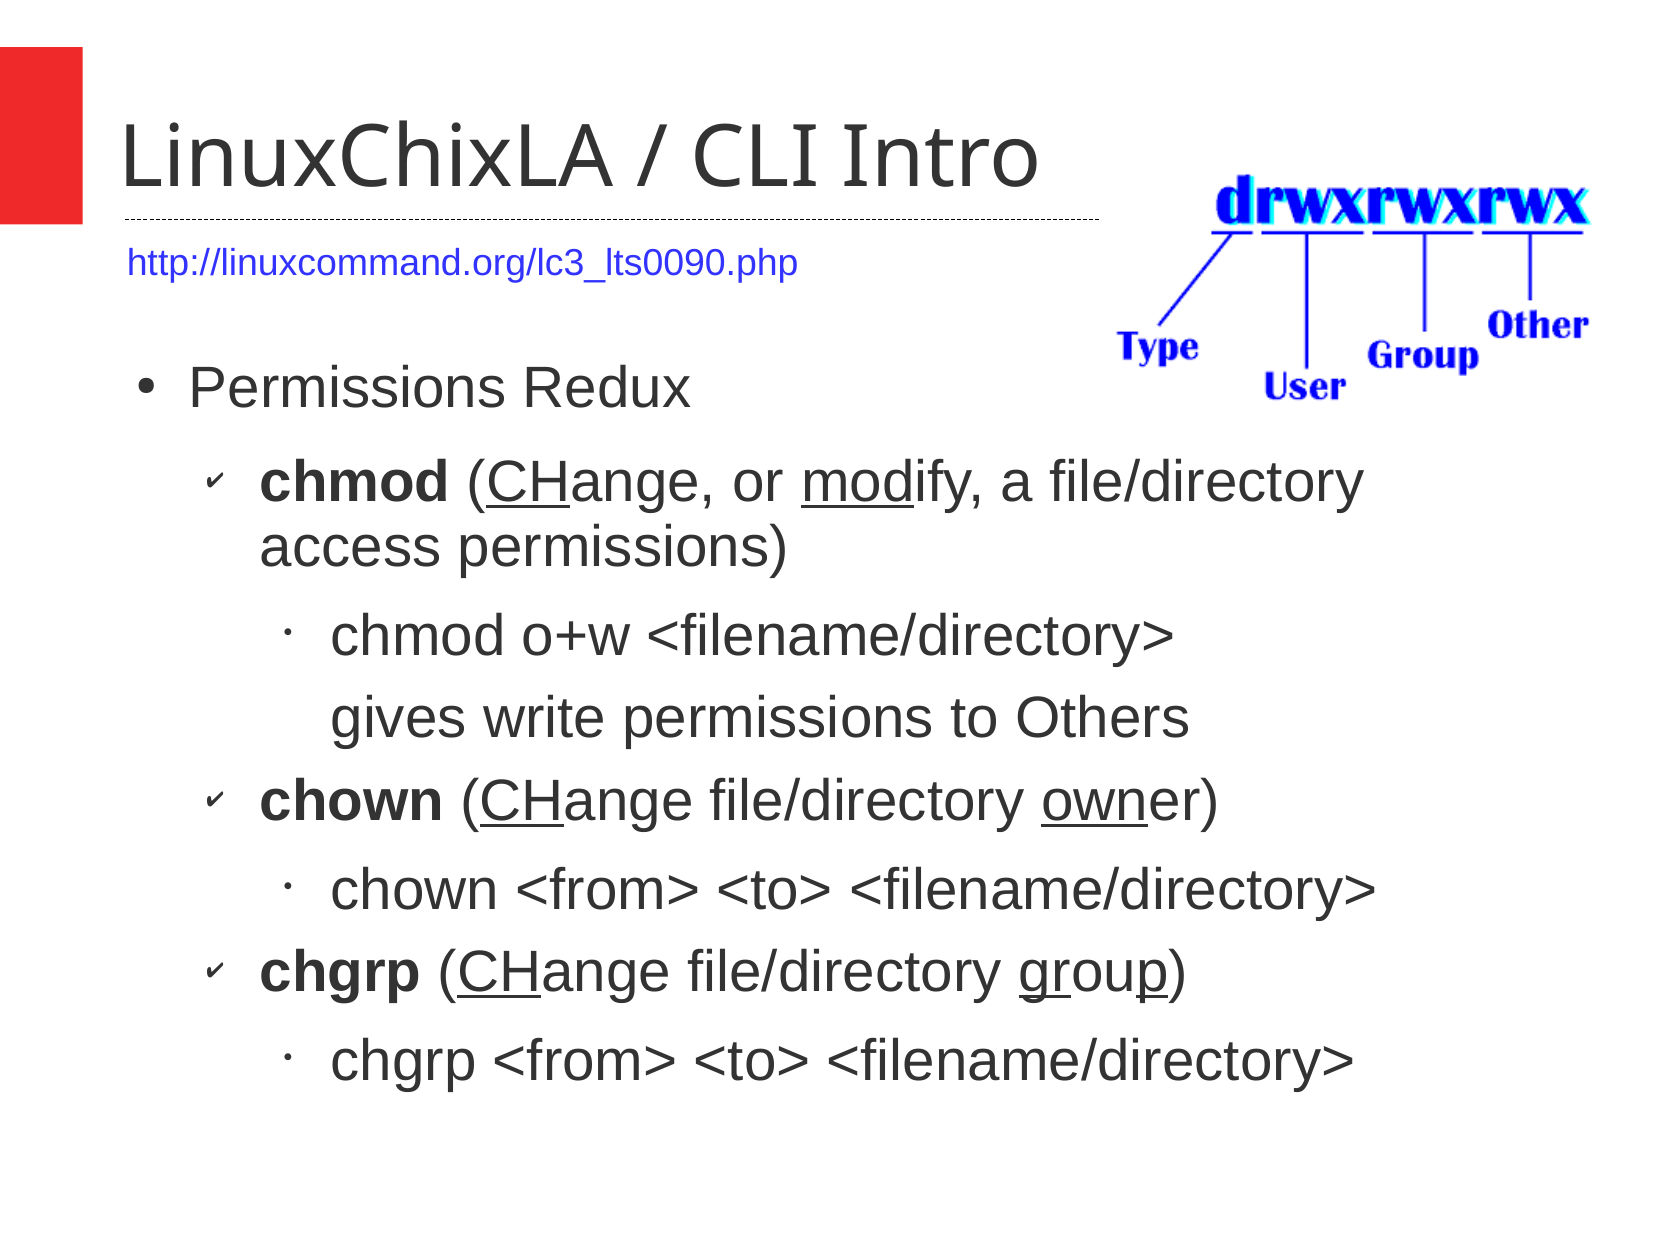

# LinuxChixLA / CLI Intro
http://linuxcommand.org/lc3_lts0090.php
Permissions Redux
chmod (CHange, or modify, a file/directory access permissions)
chmod o+w <filename/directory>
gives write permissions to Others
chown (CHange file/directory owner)
chown <from> <to> <filename/directory>
chgrp (CHange file/directory group)
chgrp <from> <to> <filename/directory>